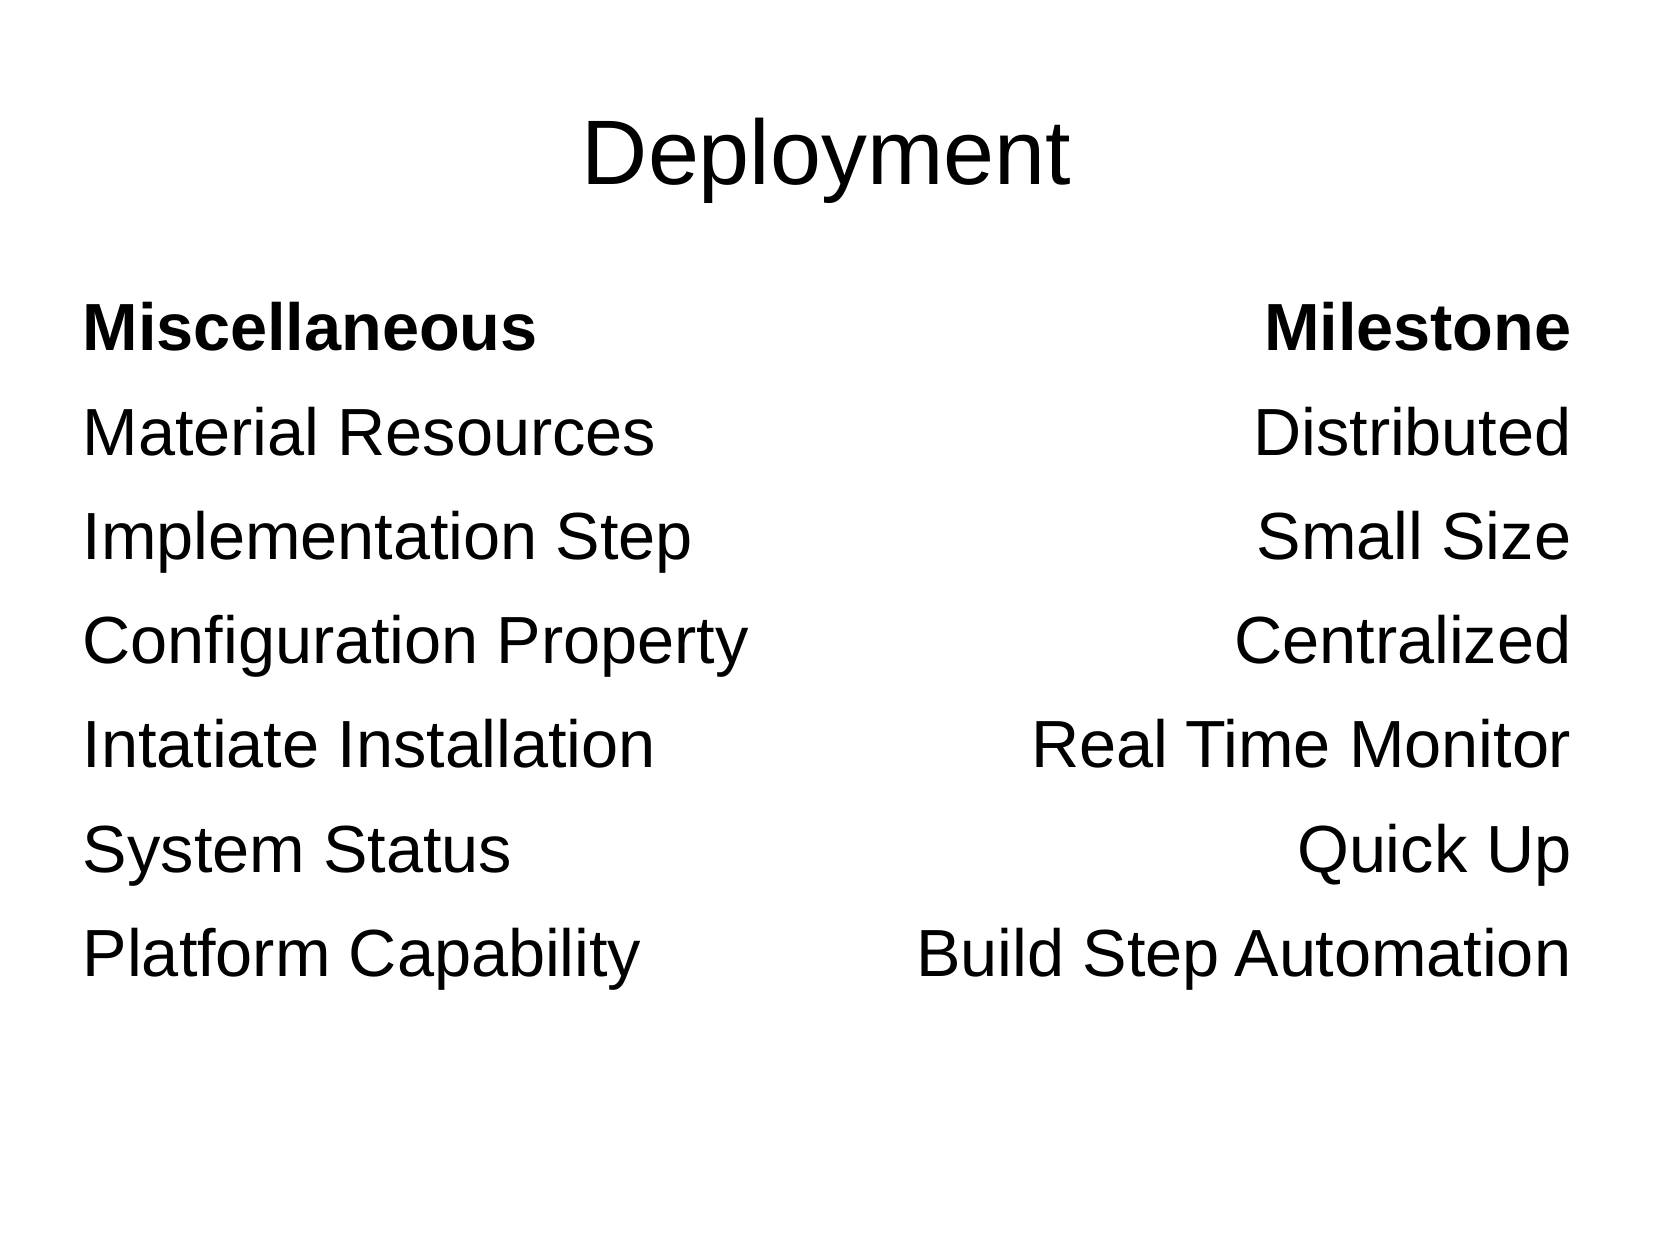

# Deployment
Miscellaneous
Material Resources
Implementation Step
Configuration Property
Intatiate Installation
System Status
Platform Capability
Milestone
Distributed
Small Size
Centralized
Real Time Monitor
Quick Up
Build Step Automation